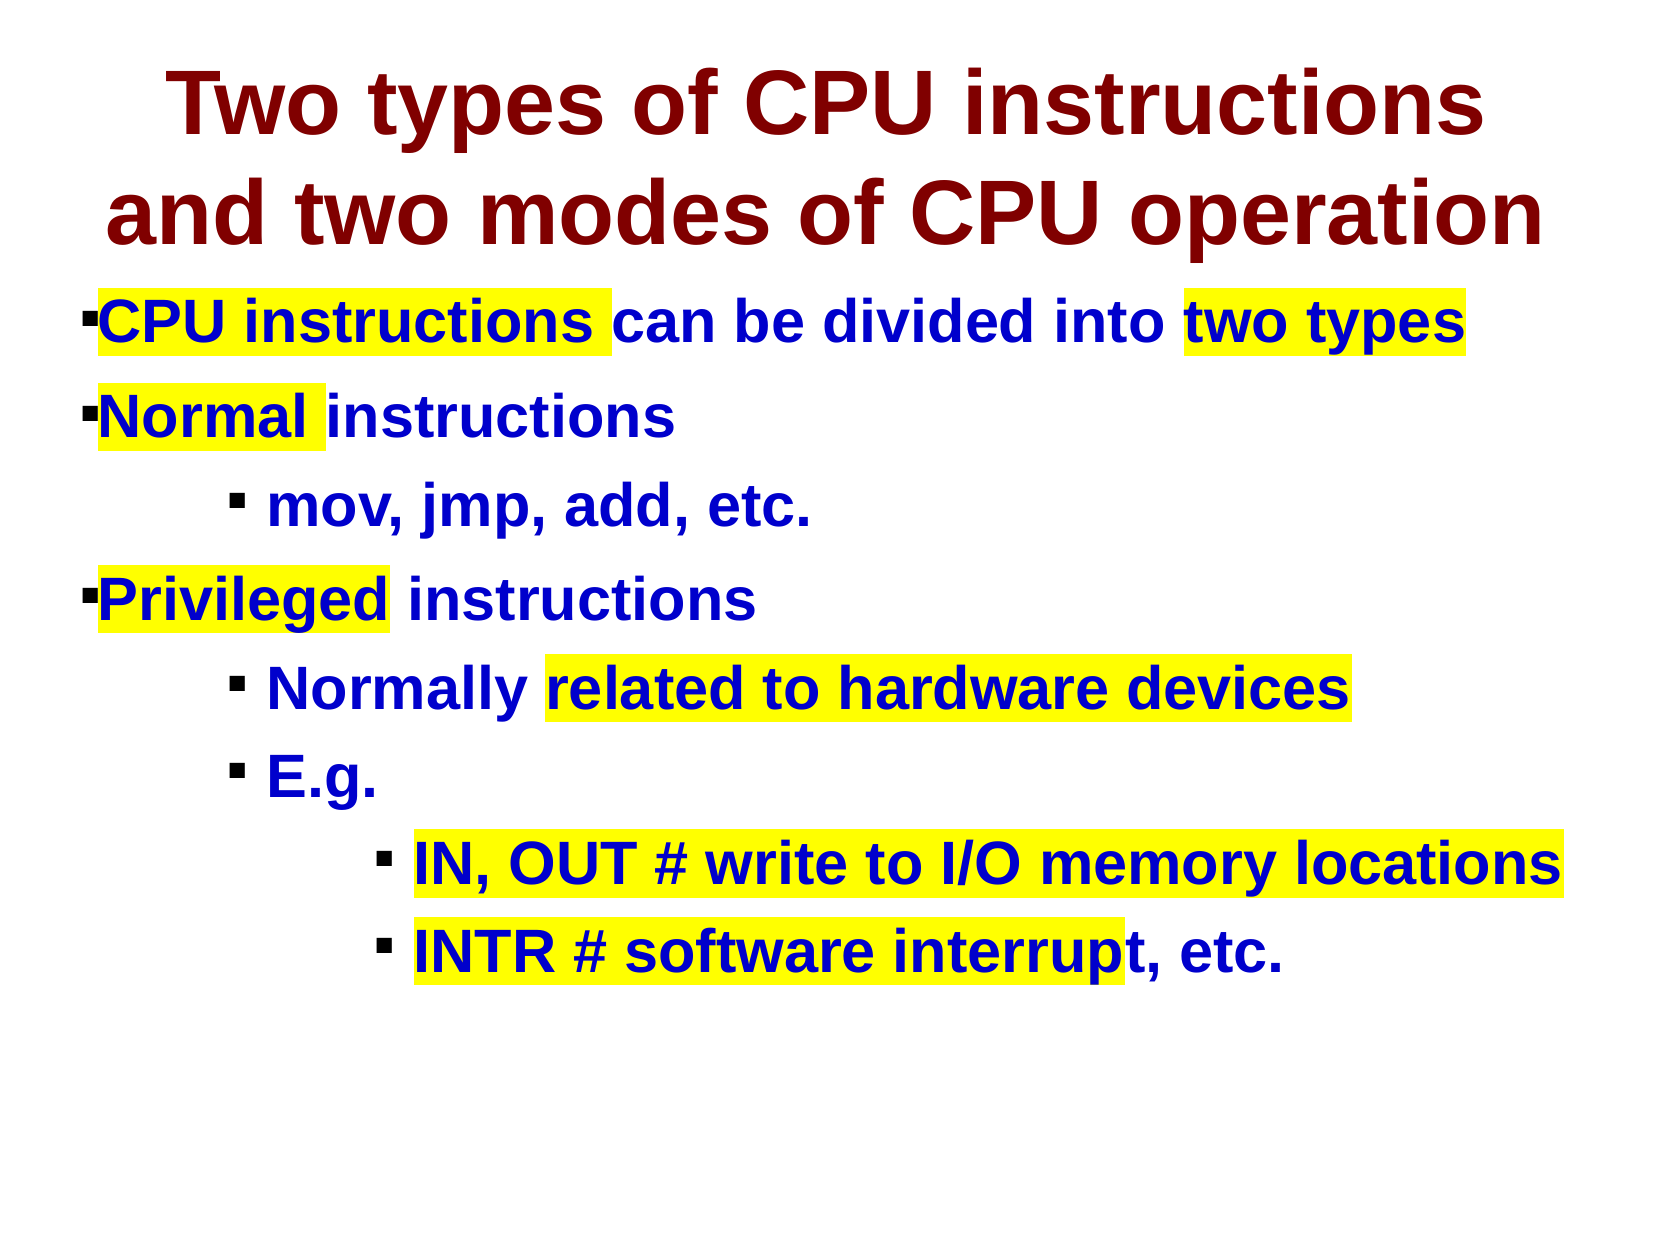

# Two types of CPU instructions and two modes of CPU operation
CPU instructions can be divided into two types
Normal instructions
mov, jmp, add, etc.
Privileged instructions
Normally related to hardware devices
E.g.
IN, OUT # write to I/O memory locations
INTR # software interrupt, etc.